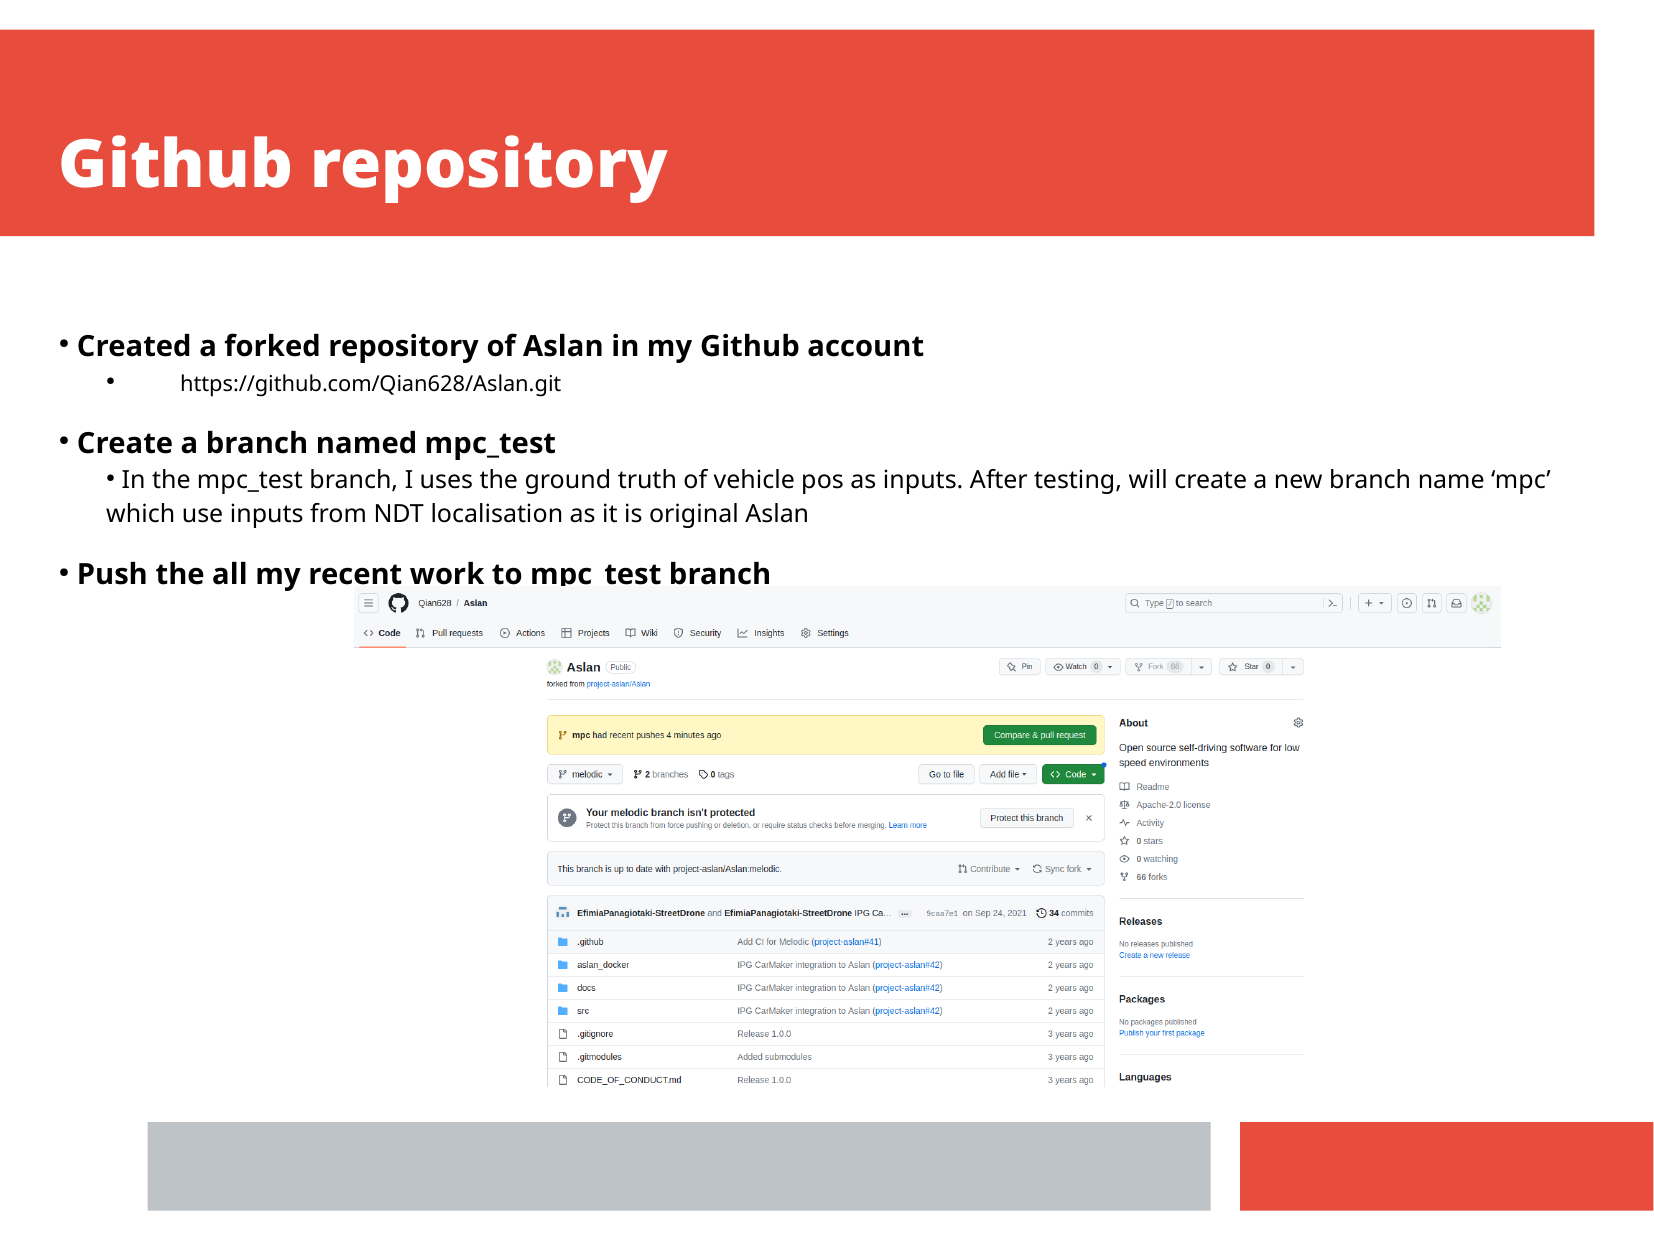

# Github repository
 Created a forked repository of Aslan in my Github account
 Create a branch named mpc_test
 In the mpc_test branch, I uses the ground truth of vehicle pos as inputs. After testing, will create a new branch name ‘mpc’ which use inputs from NDT localisation as it is original Aslan
 Push the all my recent work to mpc_test branch
https://github.com/Qian628/Aslan.git